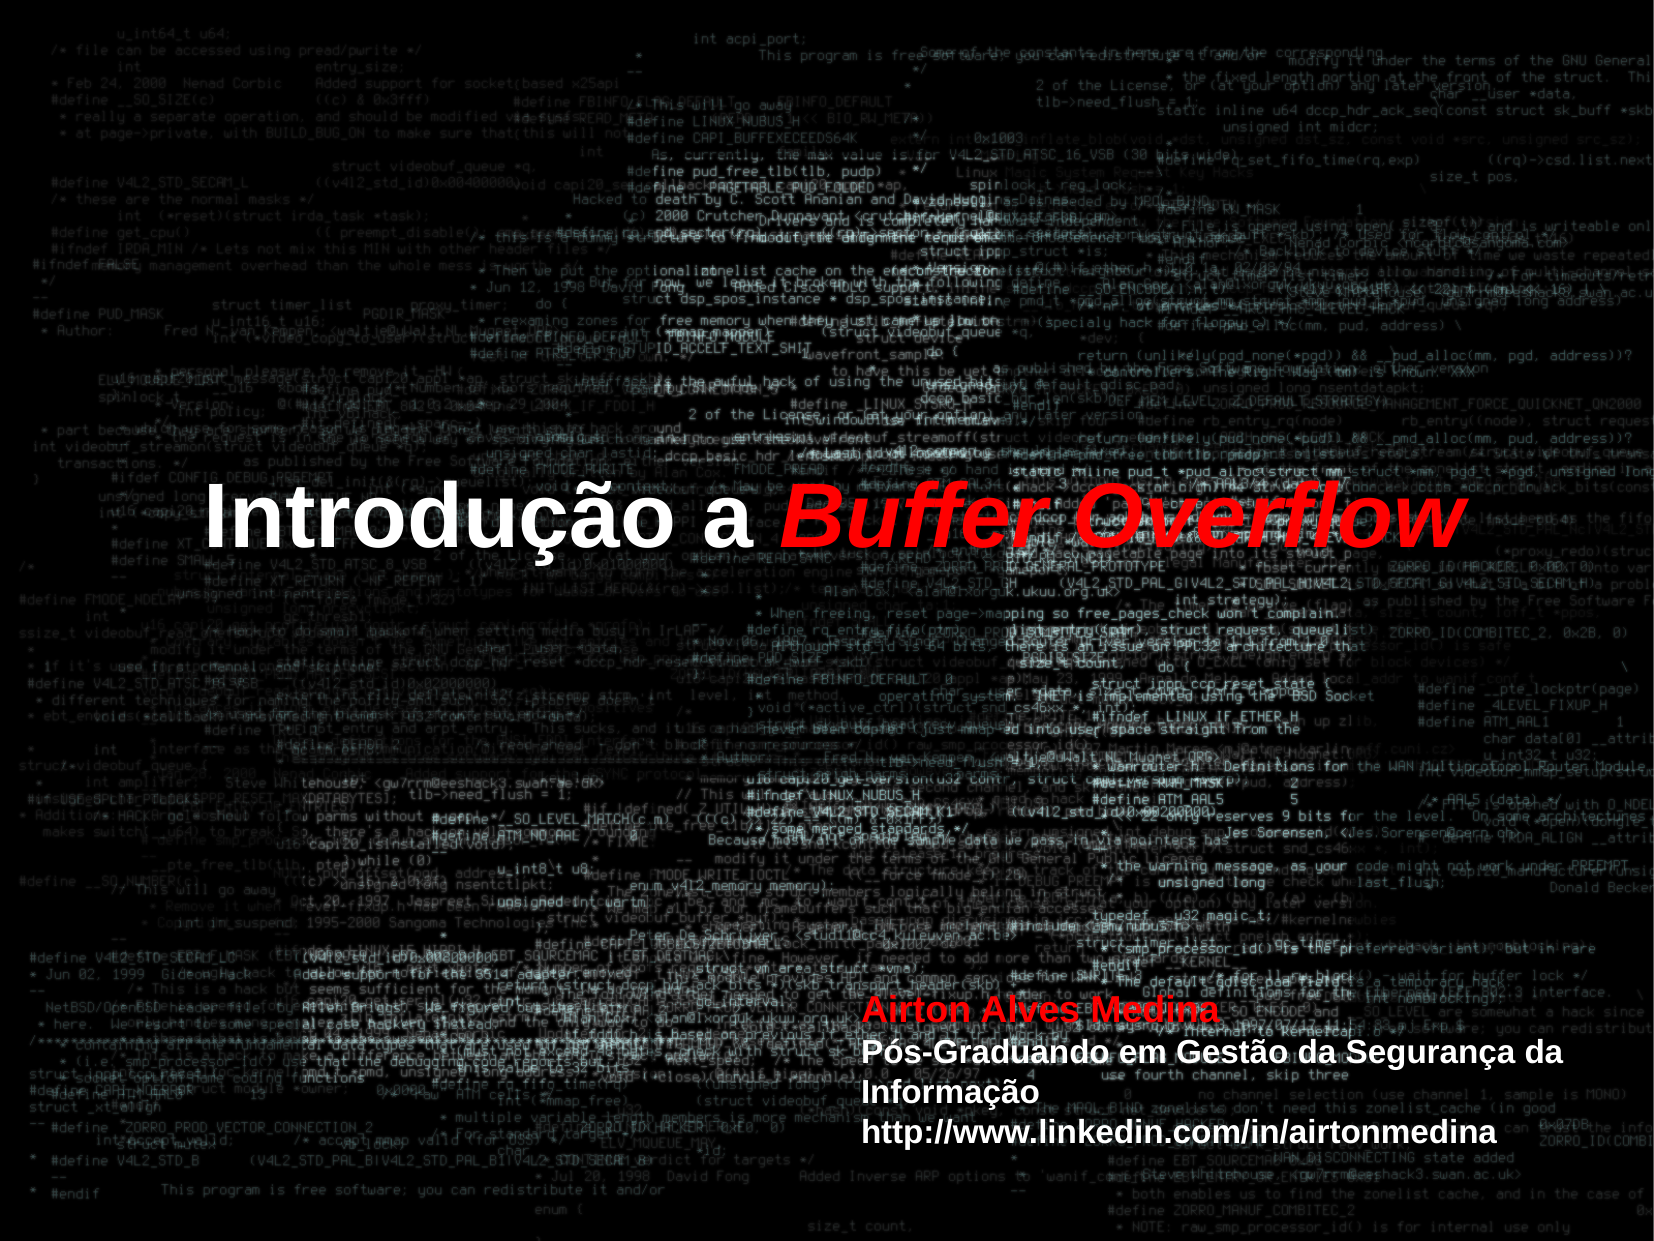

Introdução a Buffer Overflow
Airton Alves Medina
Pós-Graduando em Gestão da Segurança da Informação
http://www.linkedin.com/in/airtonmedina